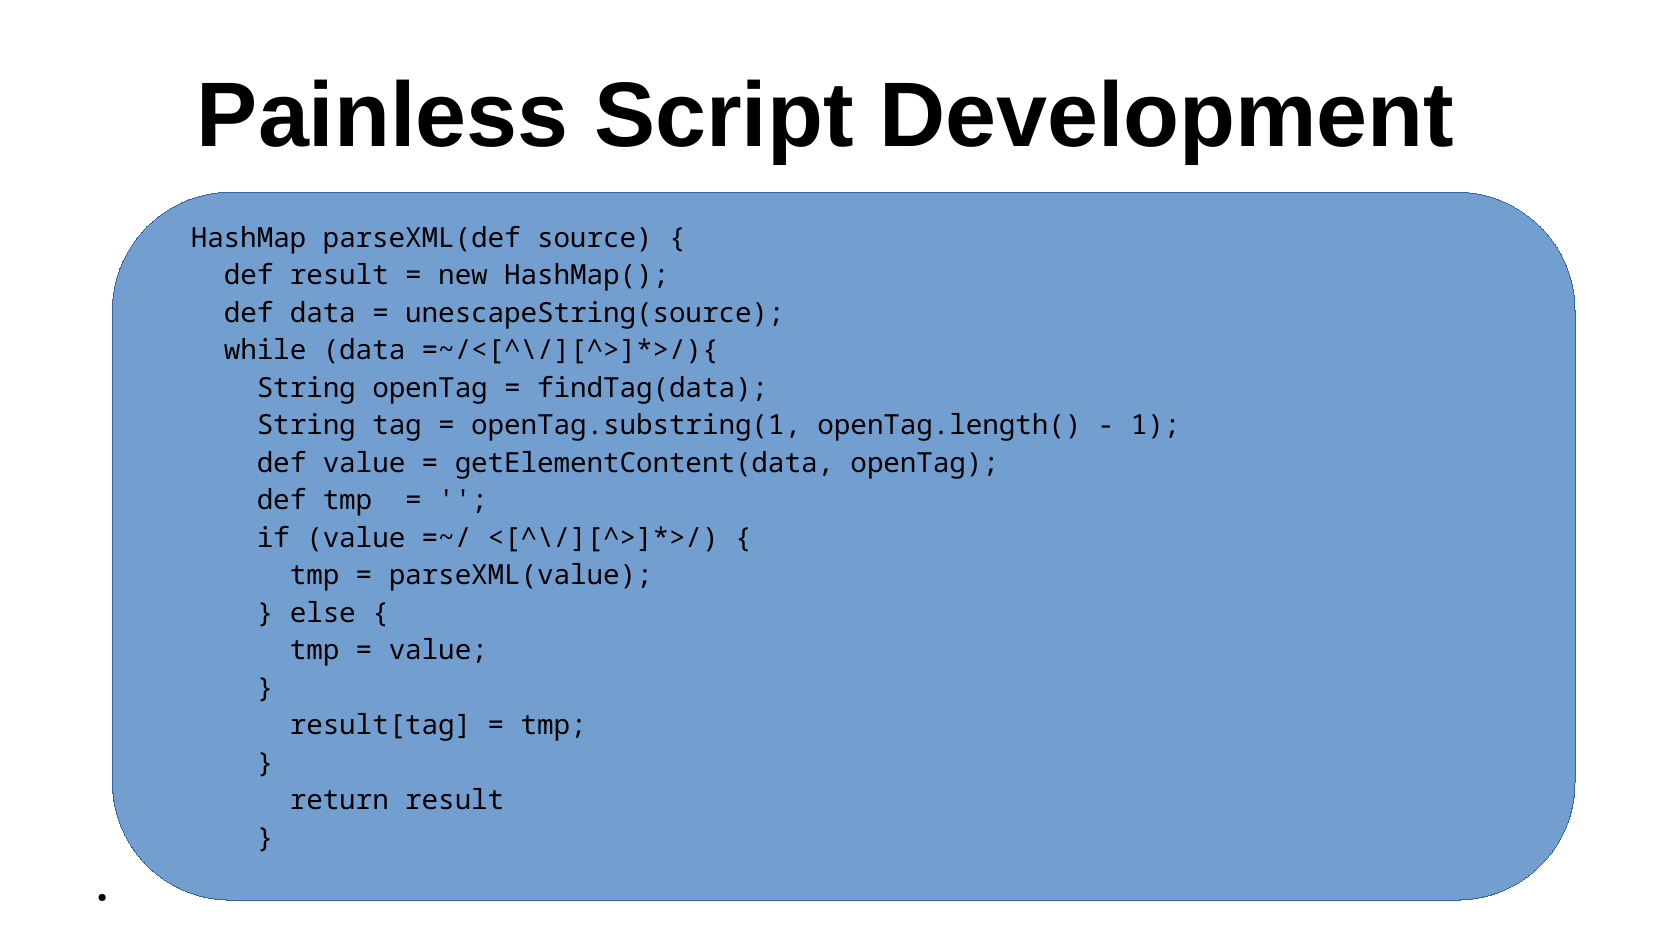

# Painless Script Development
 HashMap parseXML(def source) {
 def result = new HashMap();
 def data = unescapeString(source);
 while (data =~/<[^\/][^>]*>/){
 String openTag = findTag(data);
 String tag = openTag.substring(1, openTag.length() - 1);
 def value = getElementContent(data, openTag);
 def tmp = '';
 if (value =~/ <[^\/][^>]*>/) {
 tmp = parseXML(value);
 } else {
 tmp = value;
 }
 result[tag] = tmp;
 }
 return result
 }